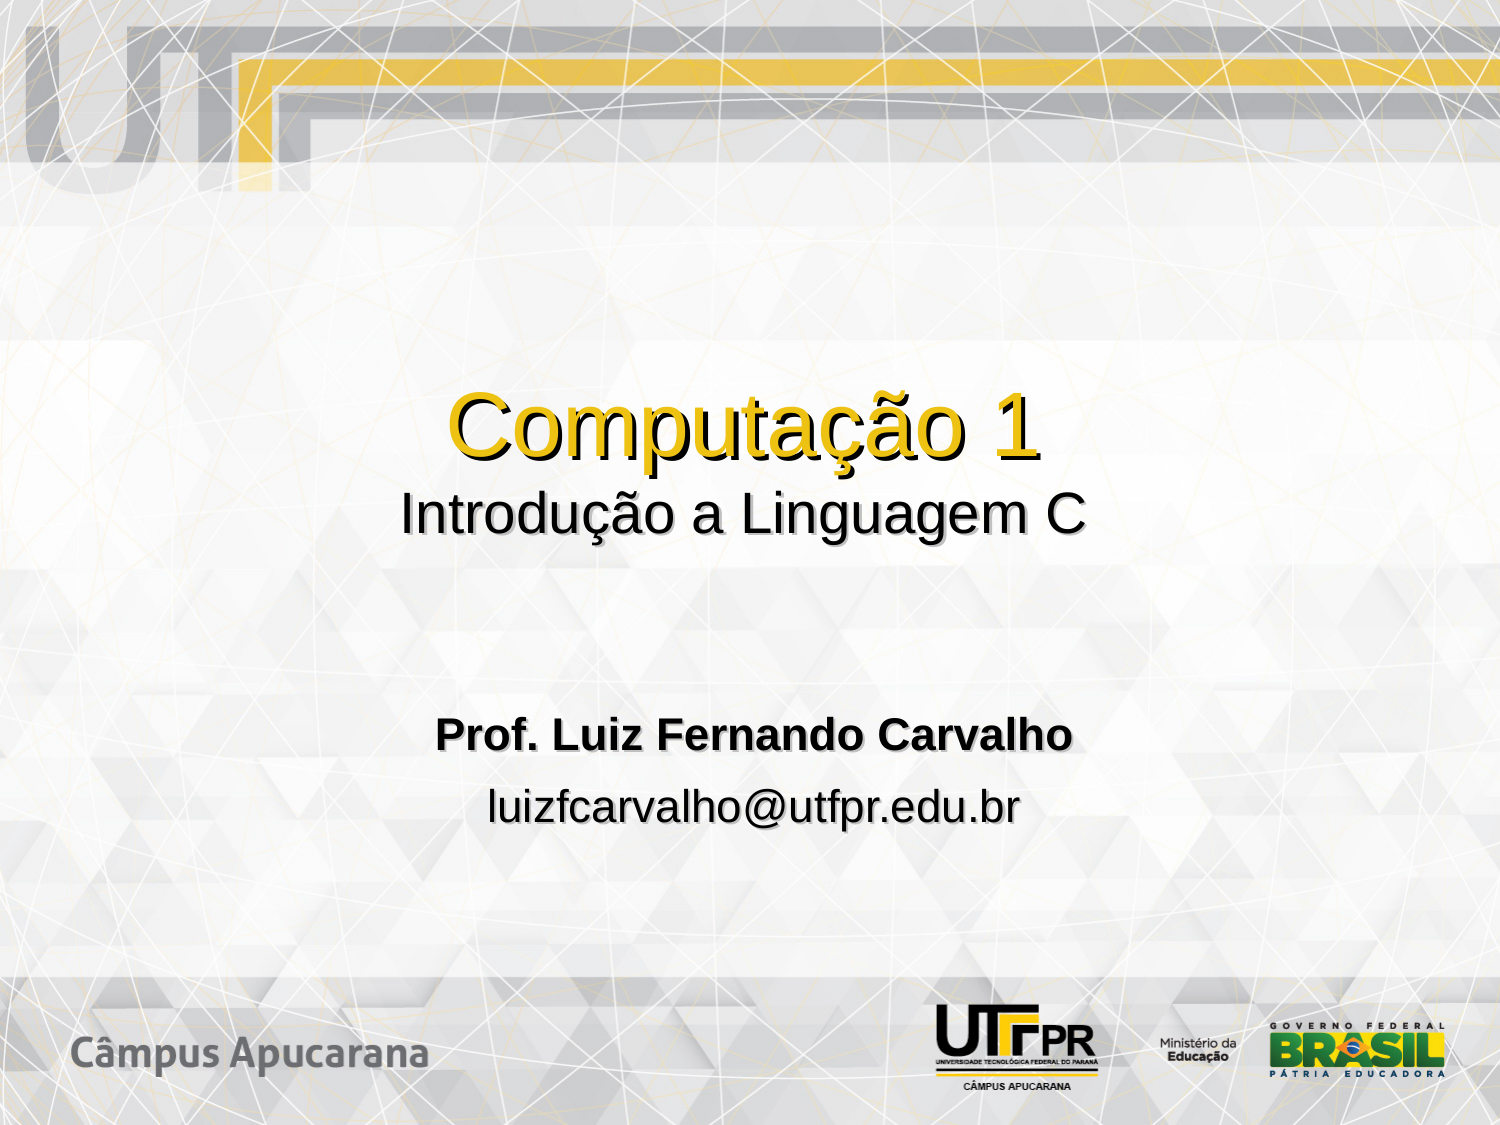

# Computação 1 Introdução a Linguagem C
Prof. Luiz Fernando Carvalho
luizfcarvalho@utfpr.edu.br